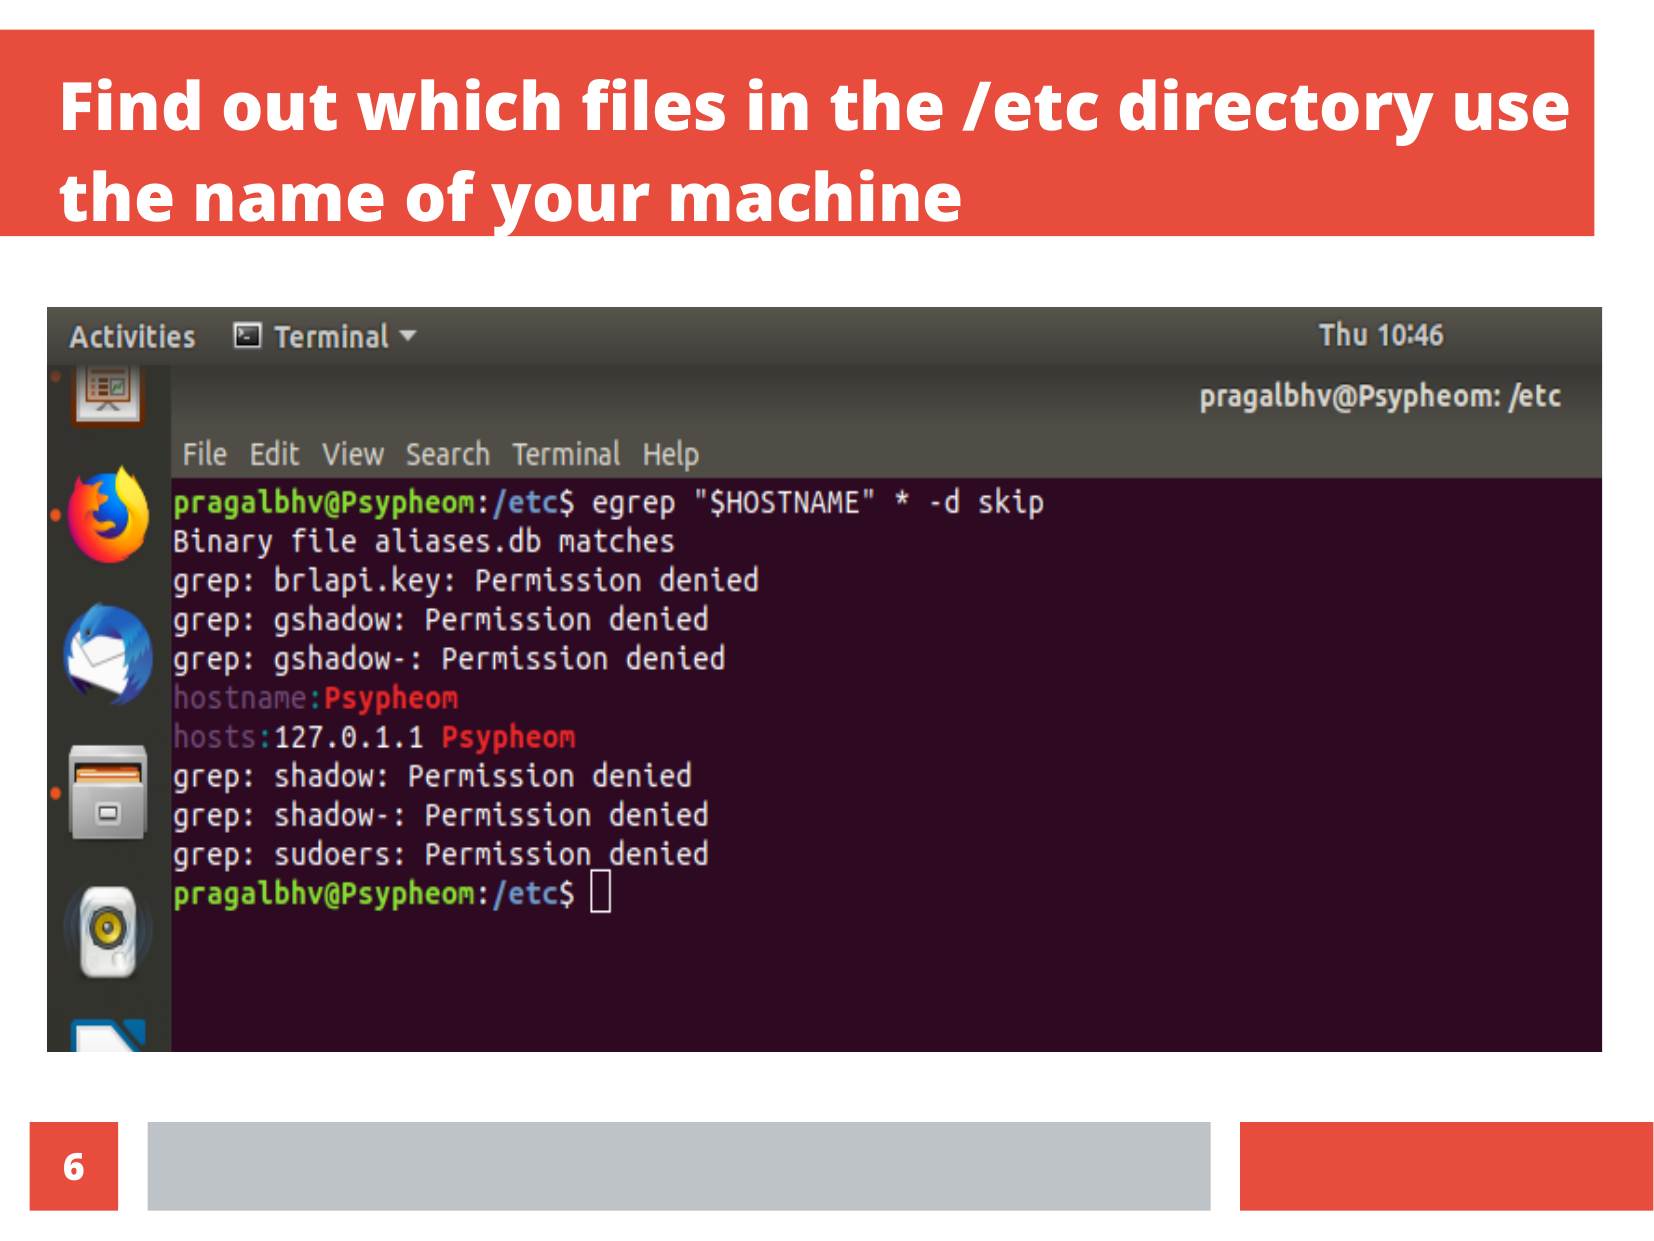

# Find out which files in the /etc directory use the name of your machine
6